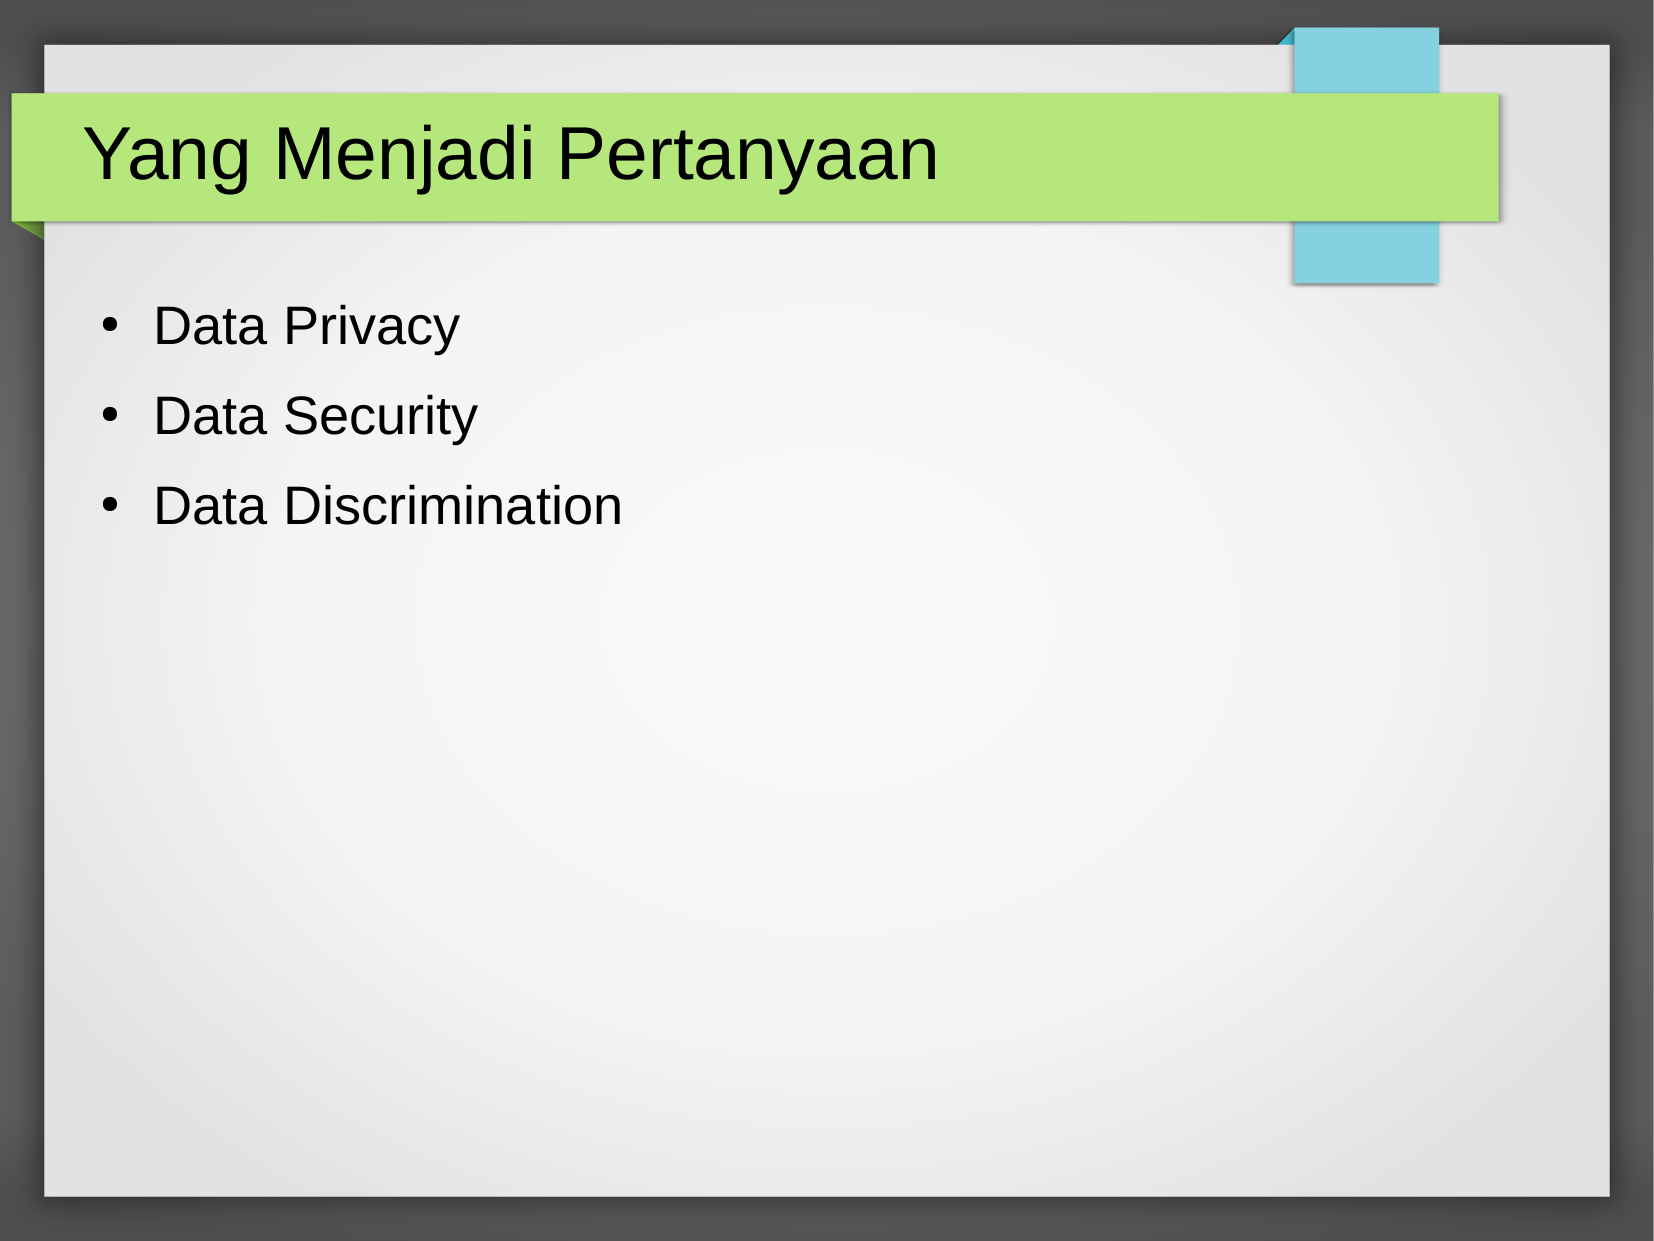

# Yang Menjadi Pertanyaan
Data Privacy
Data Security
Data Discrimination